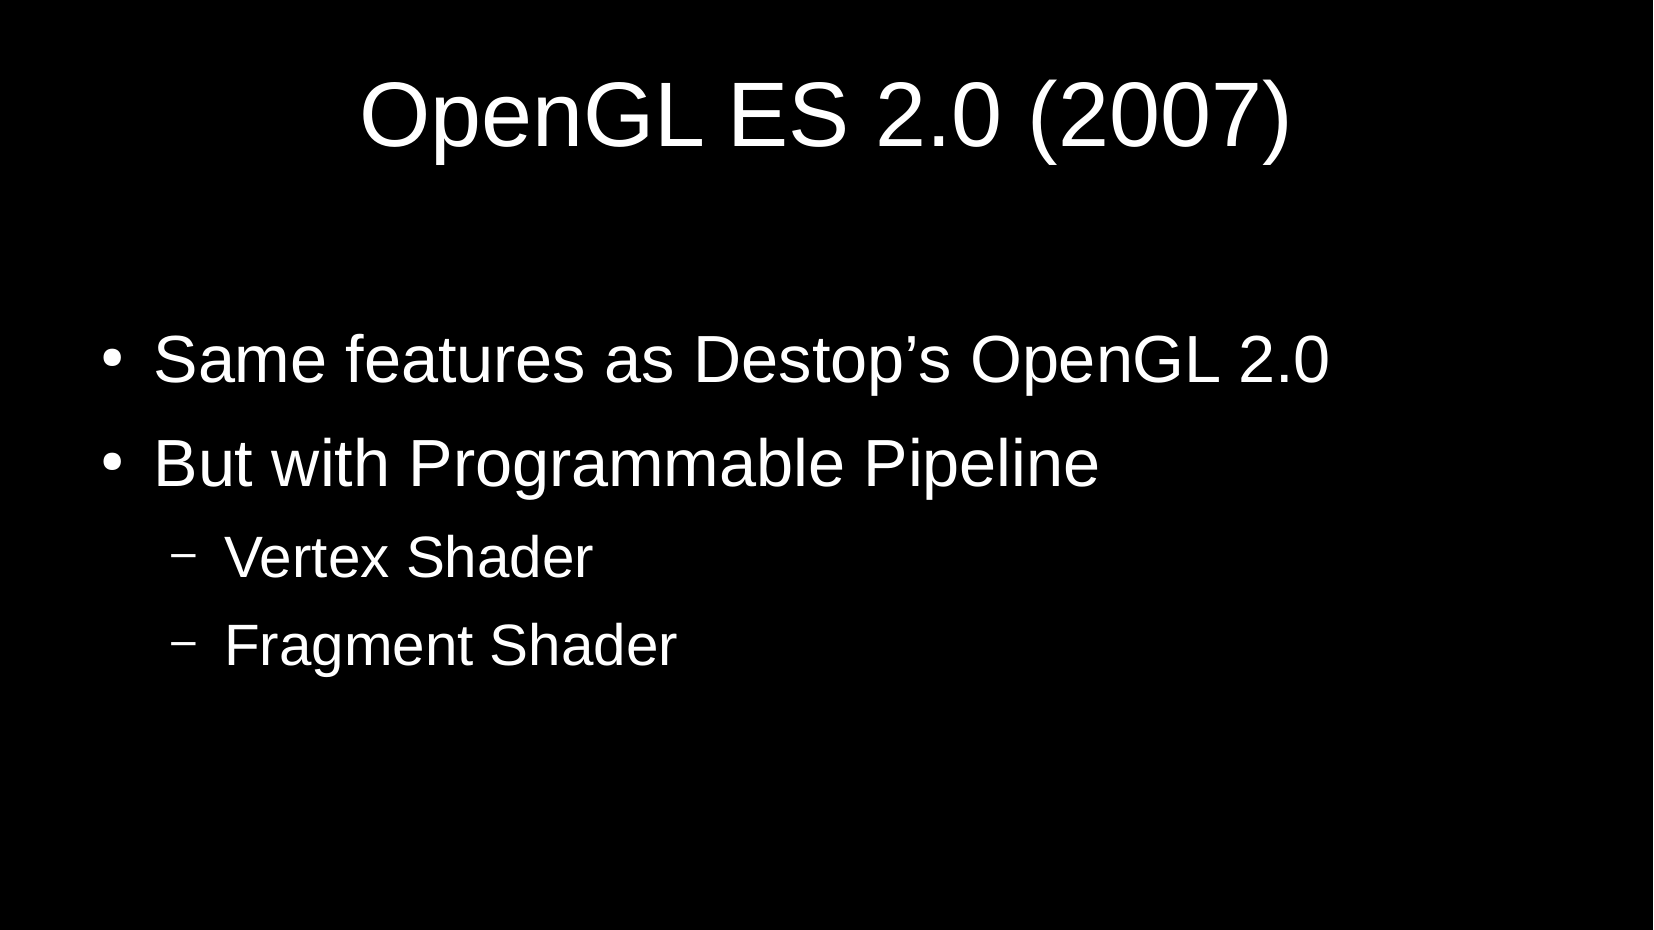

# OpenGL ES 2.0 (2007)
Same features as Destop’s OpenGL 2.0
But with Programmable Pipeline
Vertex Shader
Fragment Shader